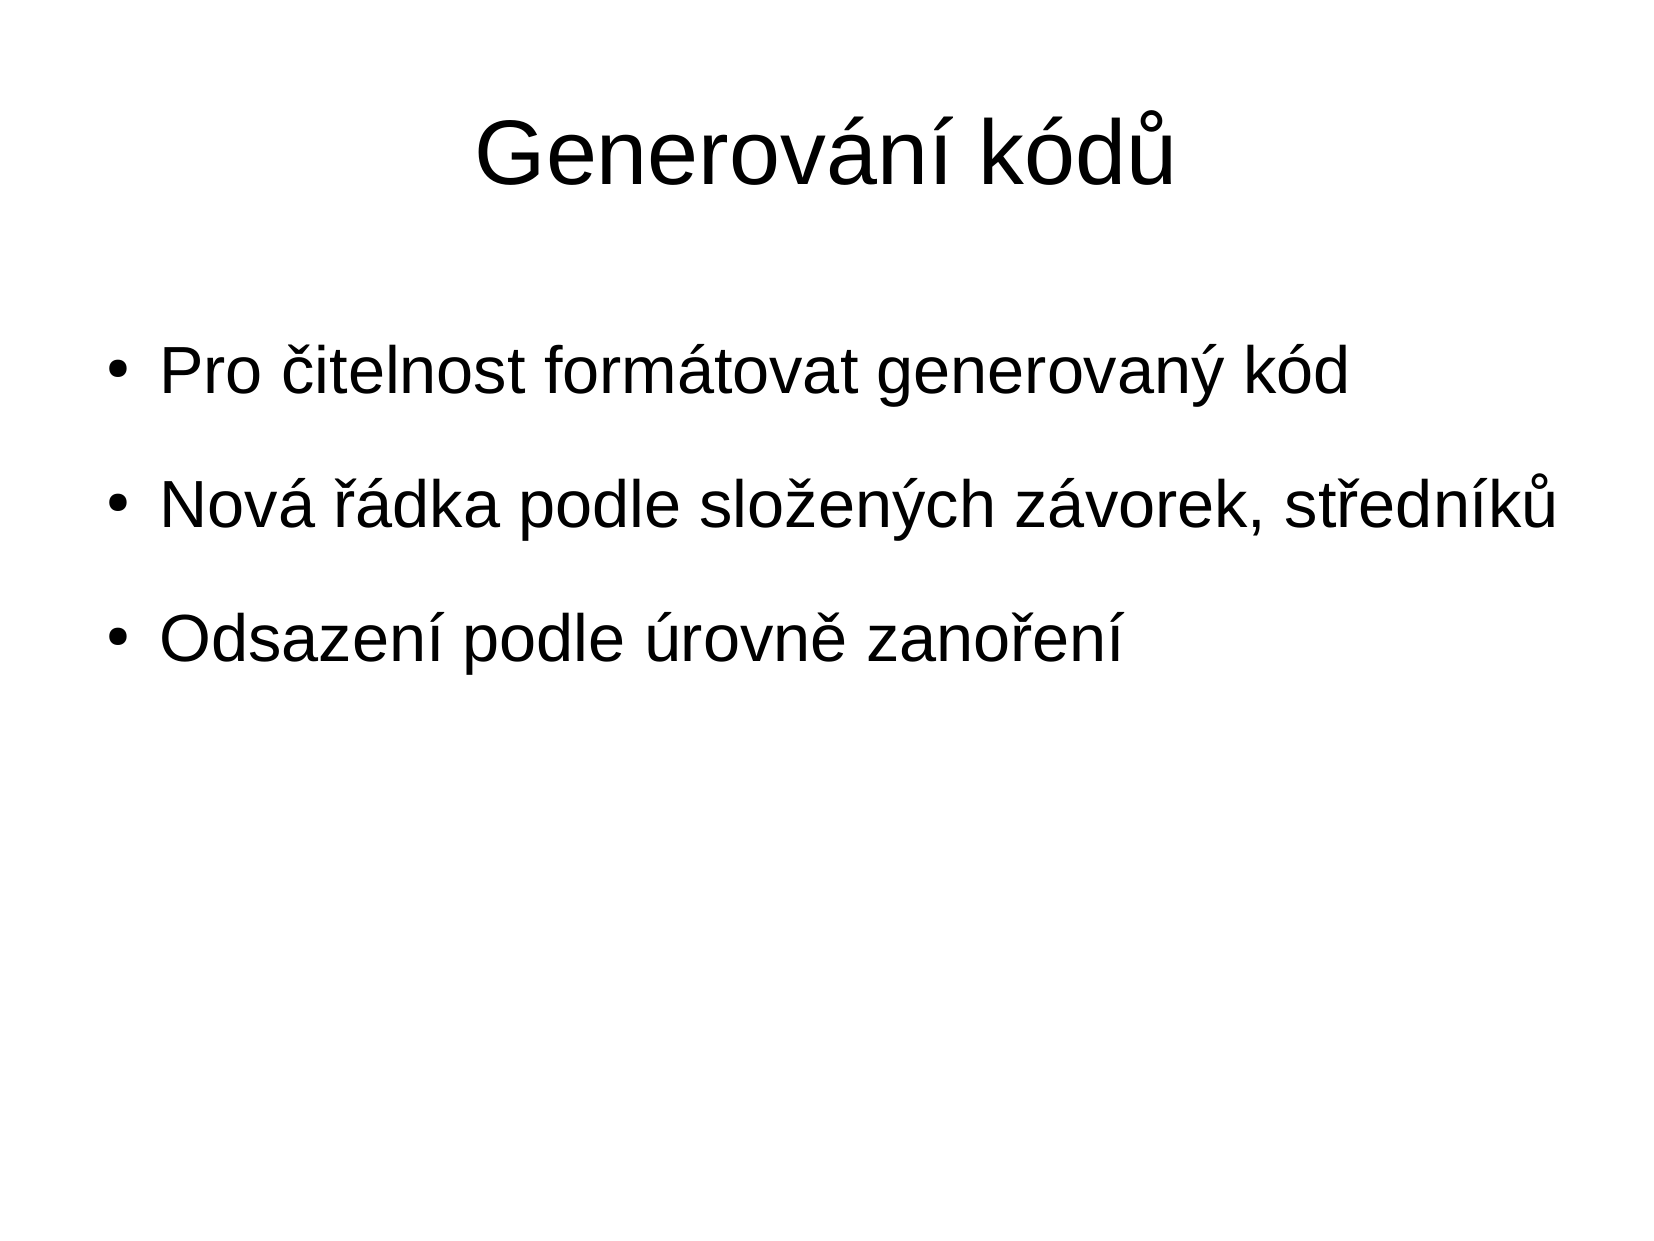

# Generování kódů
Pro čitelnost formátovat generovaný kód
Nová řádka podle složených závorek, středníků
Odsazení podle úrovně zanoření